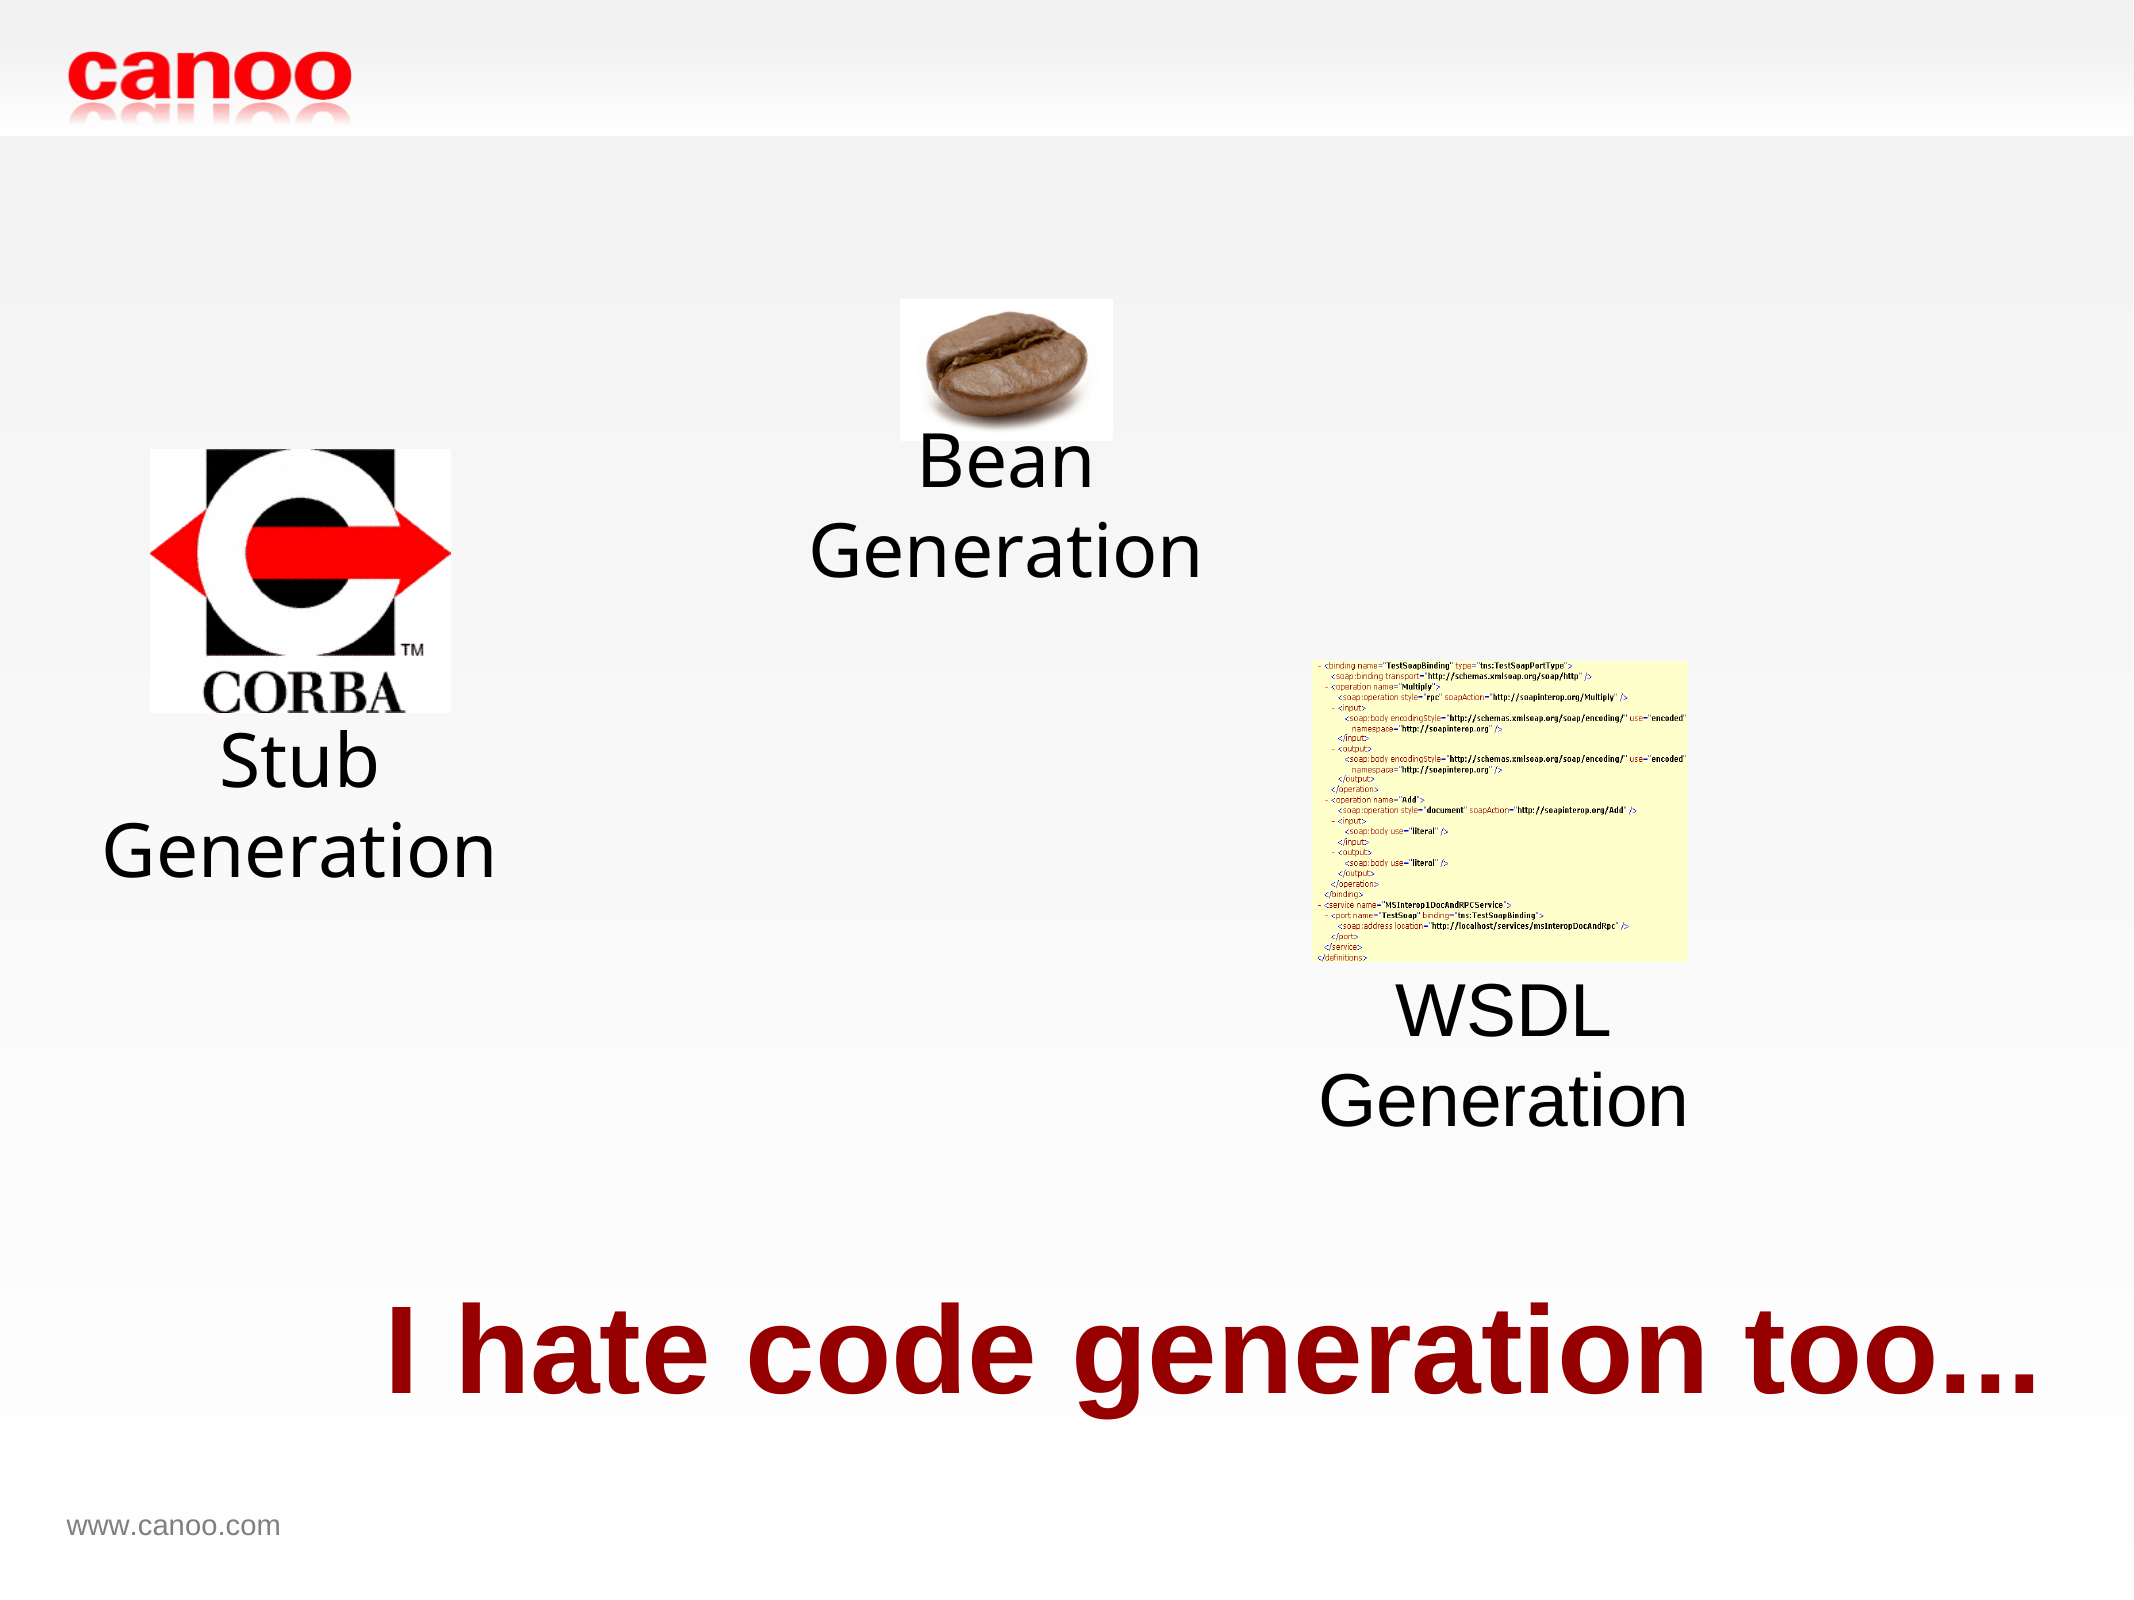

Bean
Generation
WSDL
Generation
# I hate code generation too...